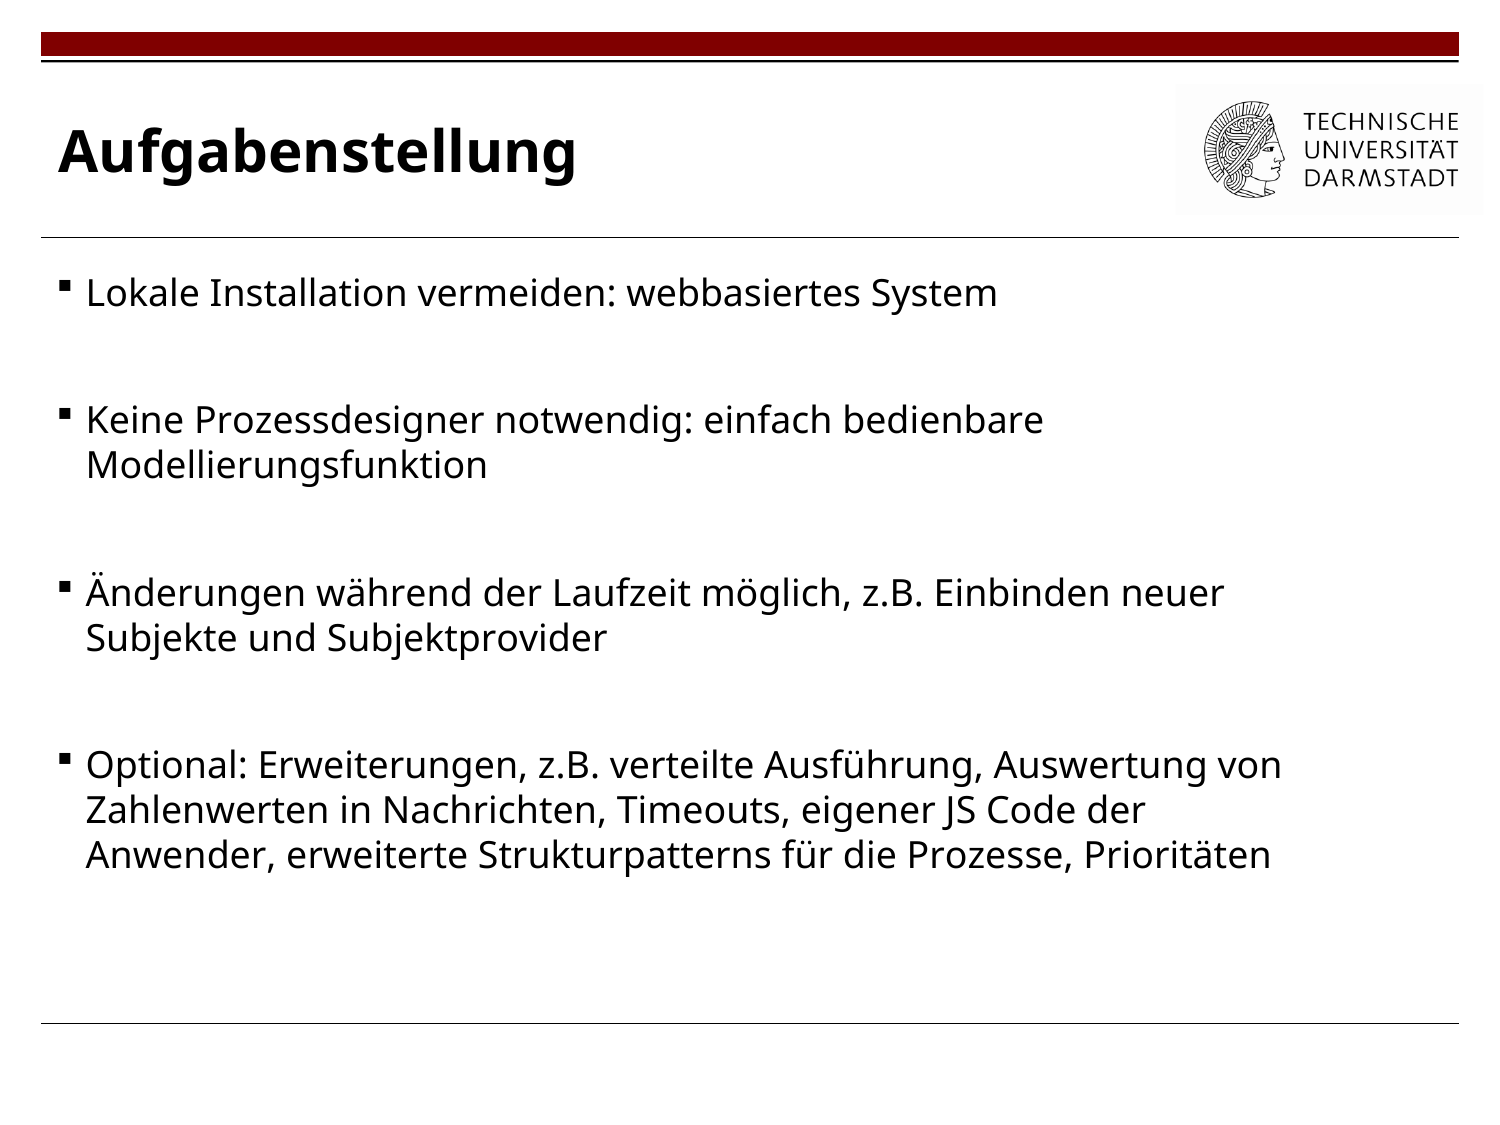

# Aufgabenstellung
Lokale Installation vermeiden: webbasiertes System
Keine Prozessdesigner notwendig: einfach bedienbare Modellierungsfunktion
Änderungen während der Laufzeit möglich, z.B. Einbinden neuer Subjekte und Subjektprovider
Optional: Erweiterungen, z.B. verteilte Ausführung, Auswertung von Zahlenwerten in Nachrichten, Timeouts, eigener JS Code der Anwender, erweiterte Strukturpatterns für die Prozesse, Prioritäten